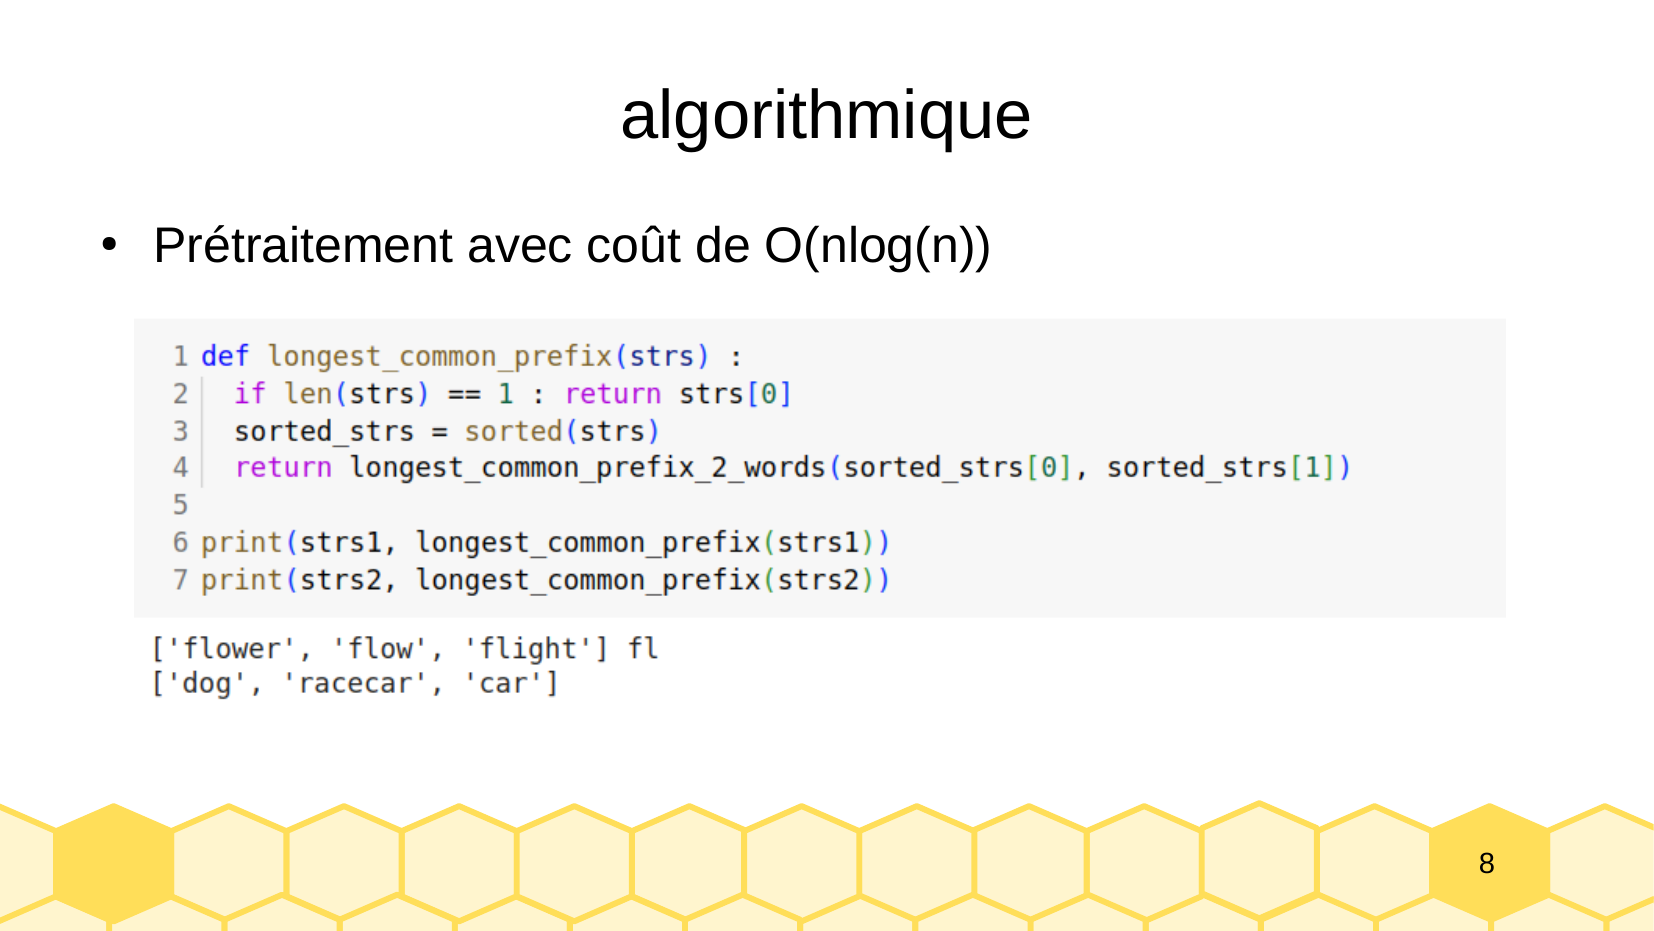

# algorithmique
Prétraitement avec coût de O(nlog(n))